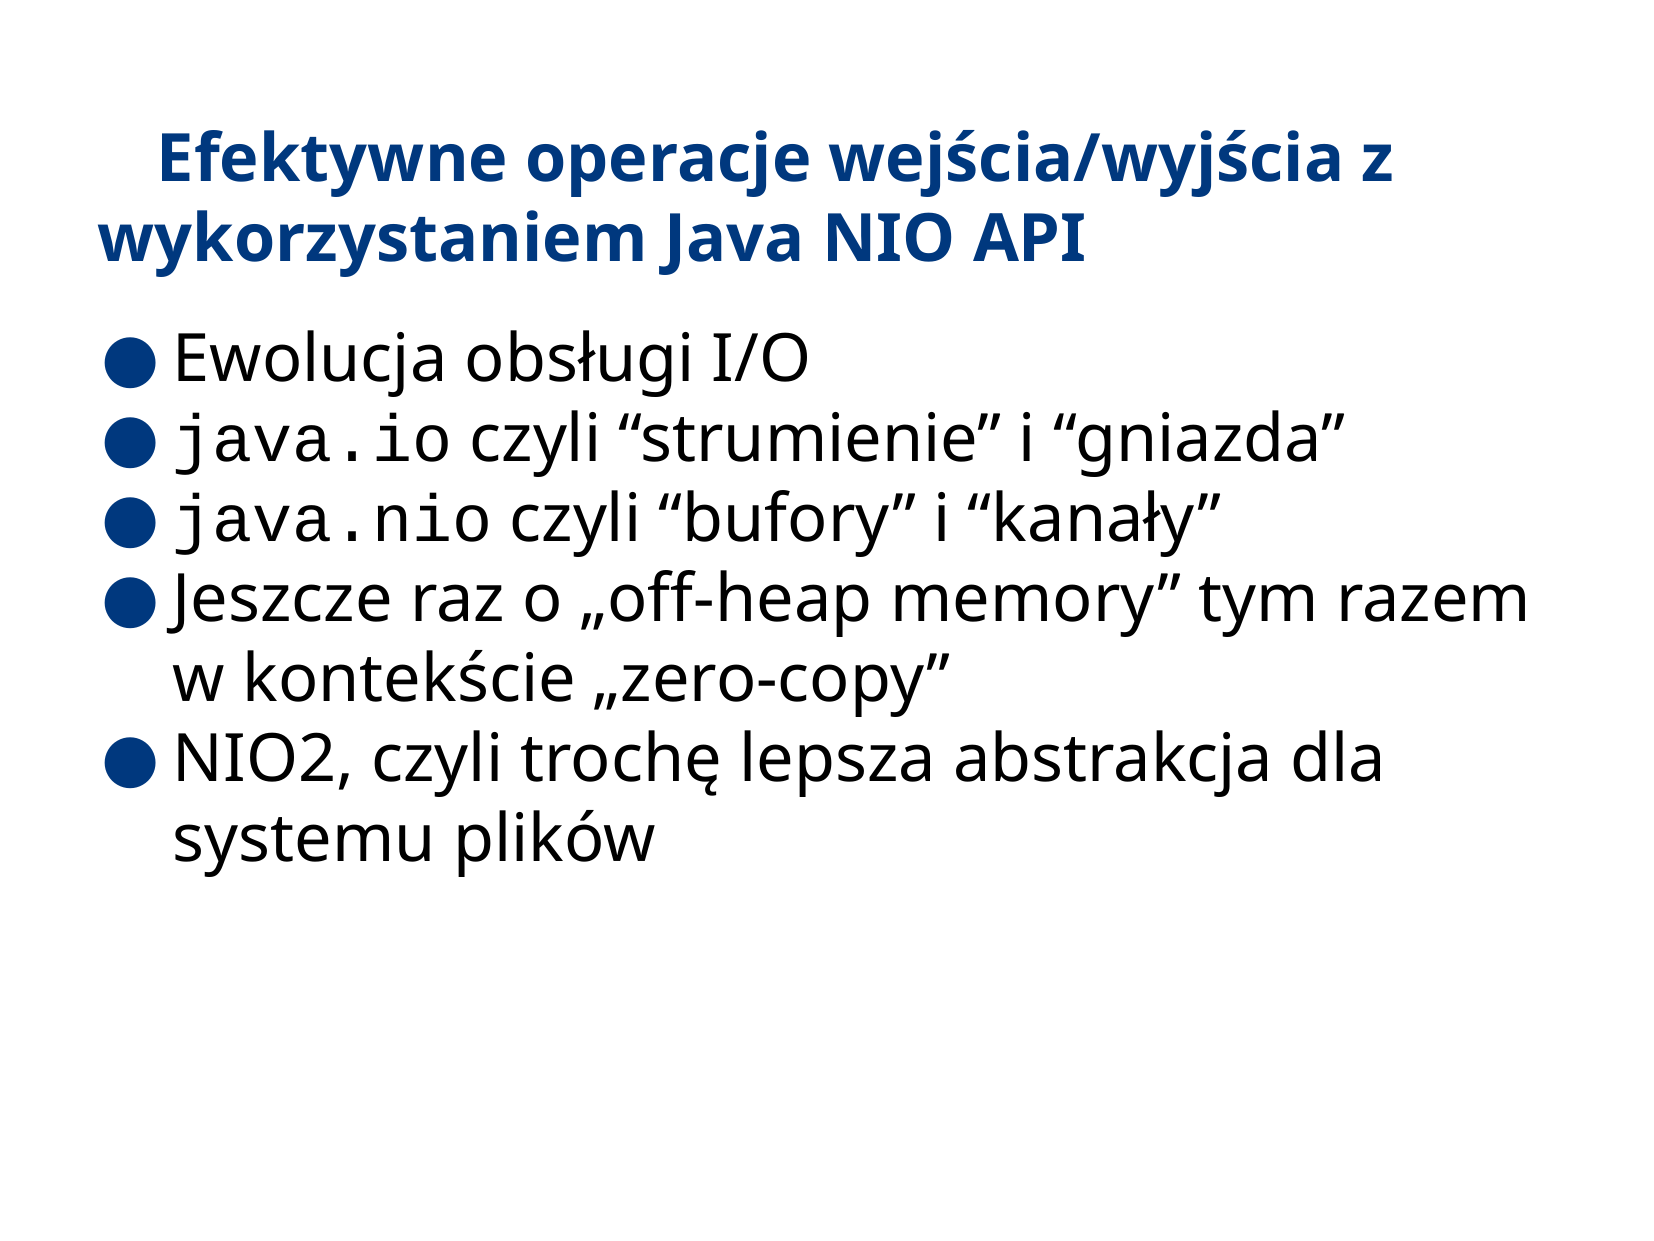

# Efektywne operacje wejścia/wyjścia z wykorzystaniem Java NIO API
Ewolucja obsługi I/O
java.io czyli “strumienie” i “gniazda”
java.nio czyli “bufory” i “kanały”
Jeszcze raz o „off-heap memory” tym razem w kontekście „zero-copy”
NIO2, czyli trochę lepsza abstrakcja dla systemu plików